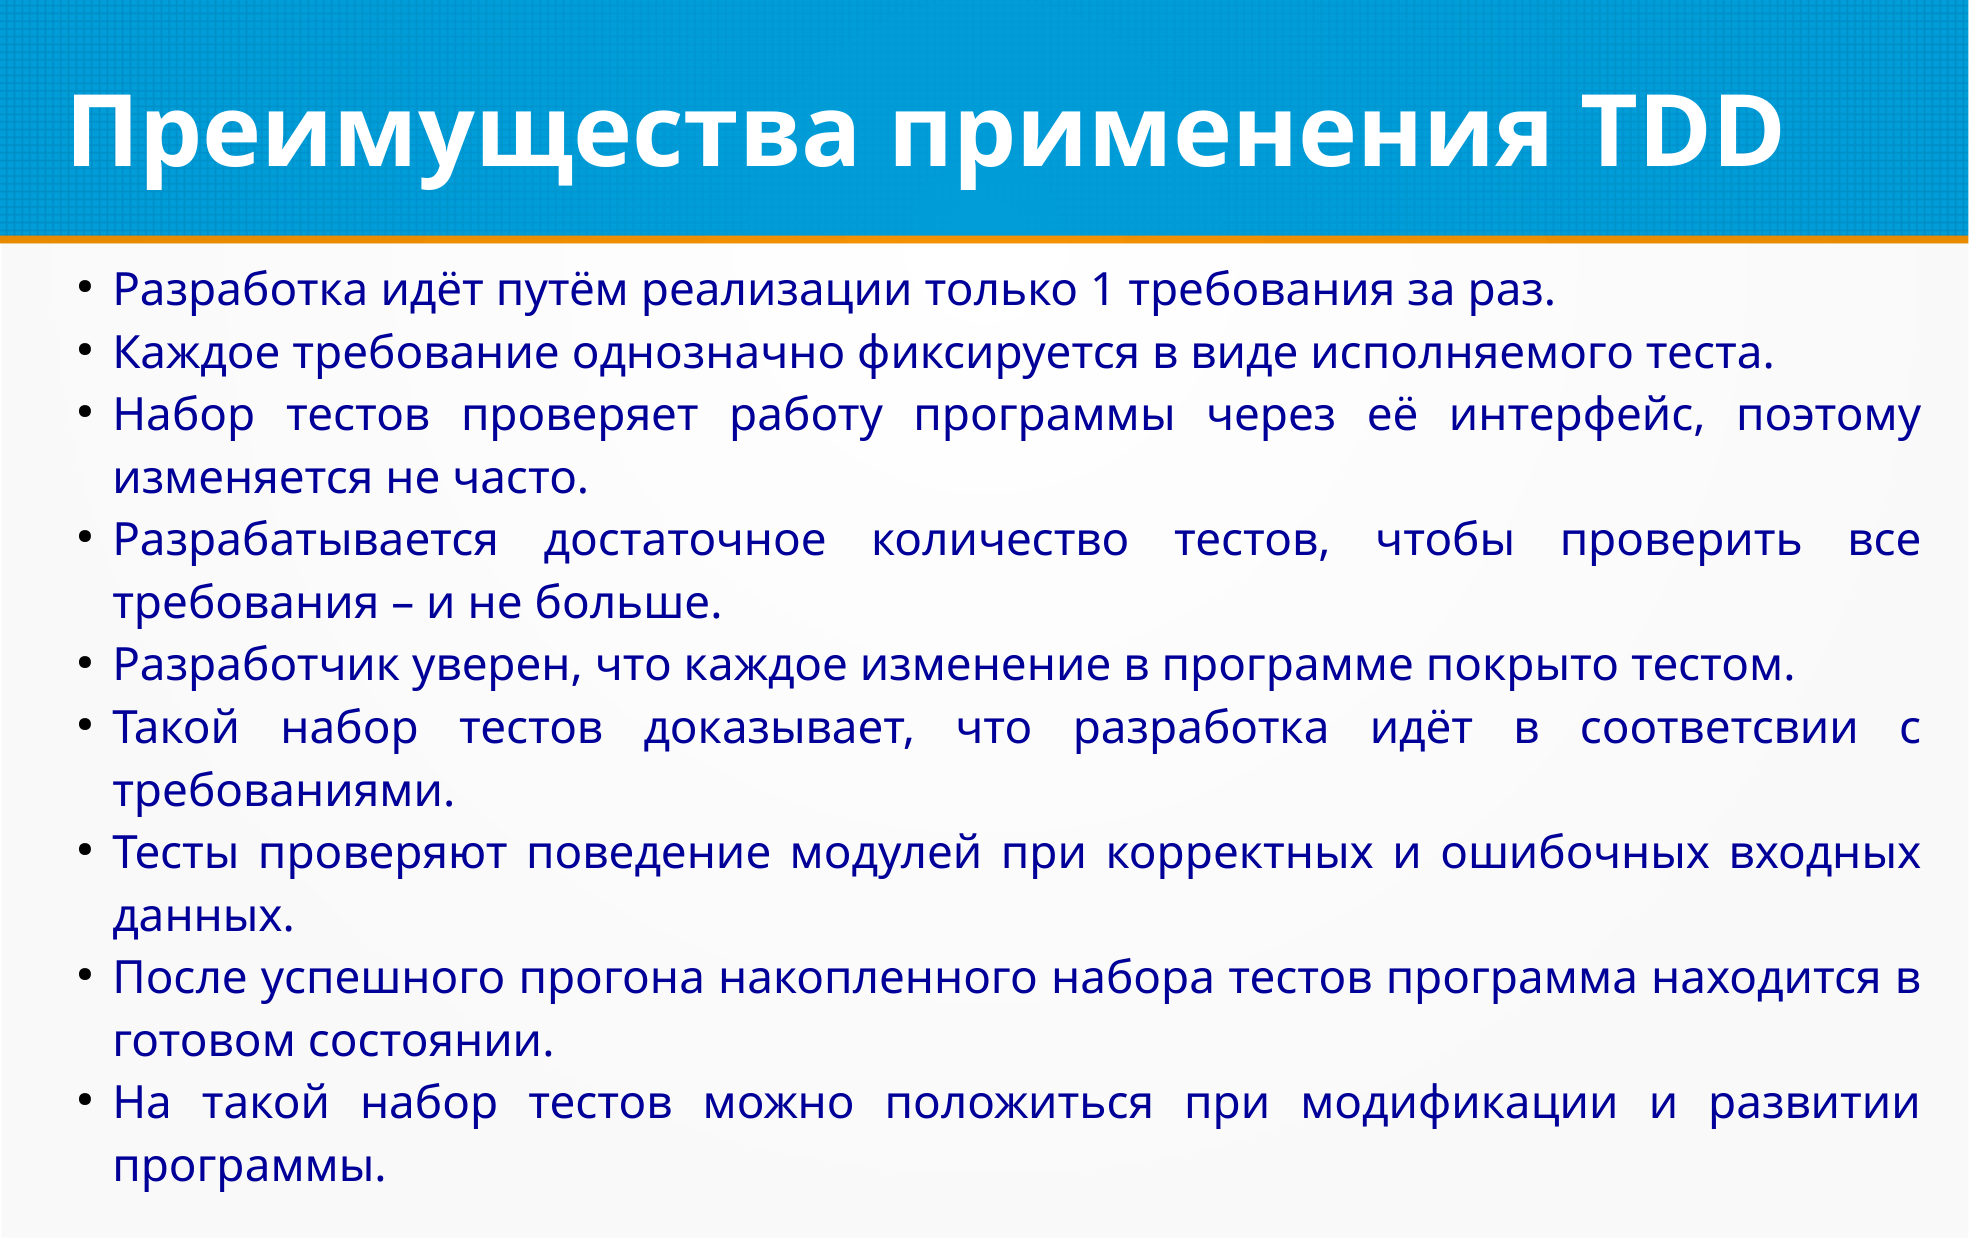

Преимущества применения TDD
Разработка идёт путём реализации только 1 требования за раз.
Каждое требование однозначно фиксируется в виде исполняемого теста.
Набор тестов проверяет работу программы через её интерфейс, поэтому изменяется не часто.
Разрабатывается достаточное количество тестов, чтобы проверить все требования – и не больше.
Разработчик уверен, что каждое изменение в программе покрыто тестом.
Такой набор тестов доказывает, что разработка идёт в соответсвии с требованиями.
Тесты проверяют поведение модулей при корректных и ошибочных входных данных.
После успешного прогона накопленного набора тестов программа находится в готовом состоянии.
На такой набор тестов можно положиться при модификации и развитии программы.